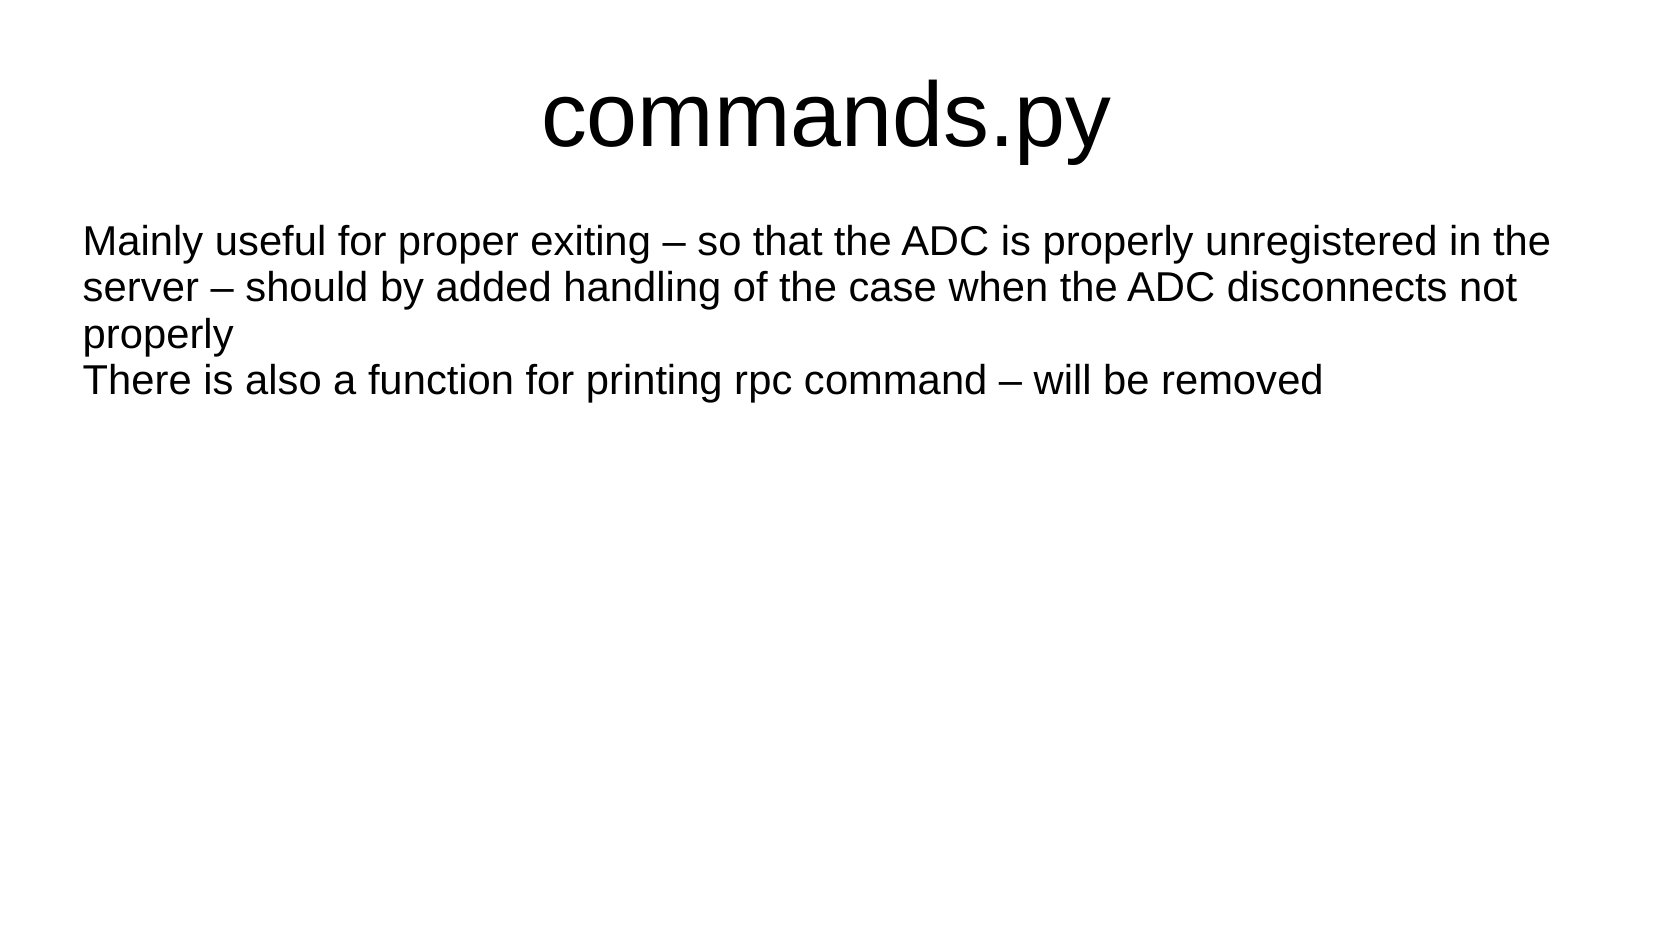

# commands.py
Mainly useful for proper exiting – so that the ADC is properly unregistered in the server – should by added handling of the case when the ADC disconnects not properly
There is also a function for printing rpc command – will be removed